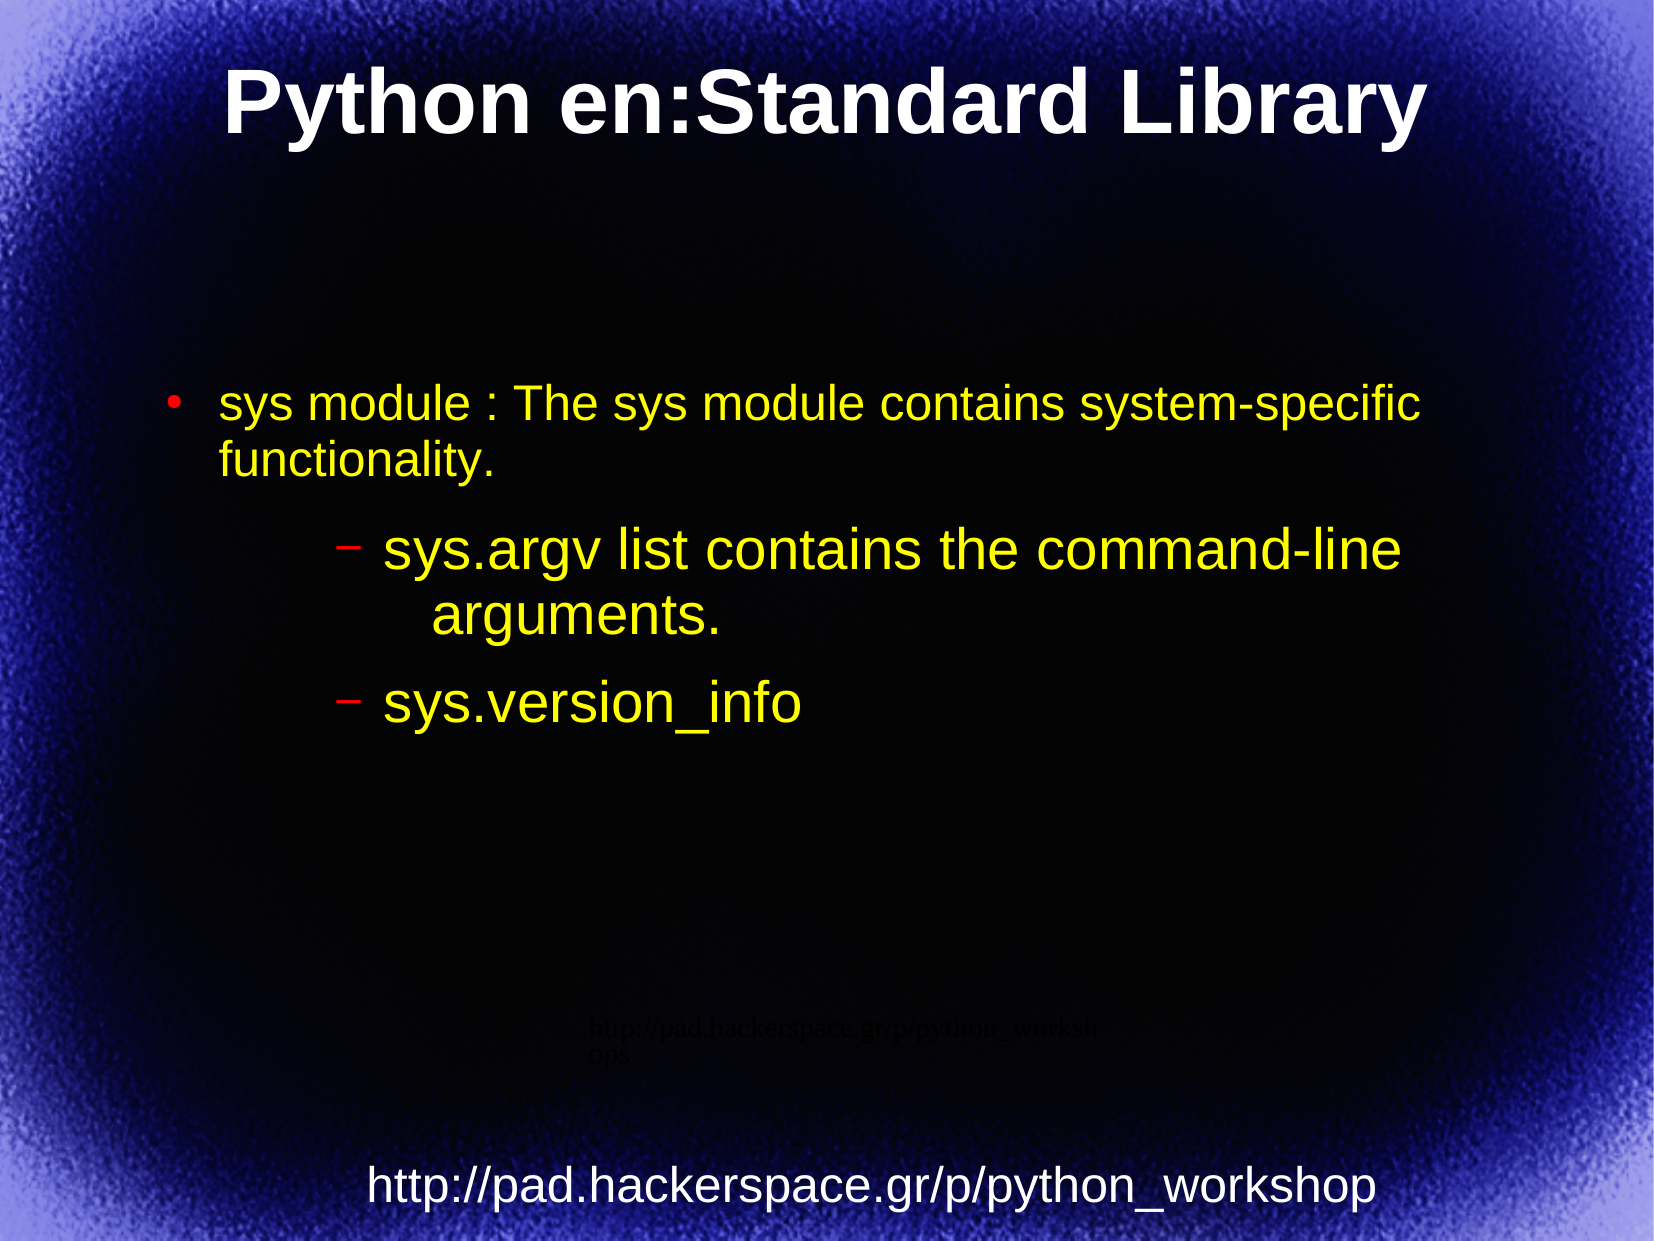

# Python en:Standard Library
sys module : The sys module contains system-specific functionality.
sys.argv list contains the command-line arguments.
sys.version_info
http://pad.hackerspace.gr/p/python_workshops
http://pad.hackerspace.gr/p/python_workshop